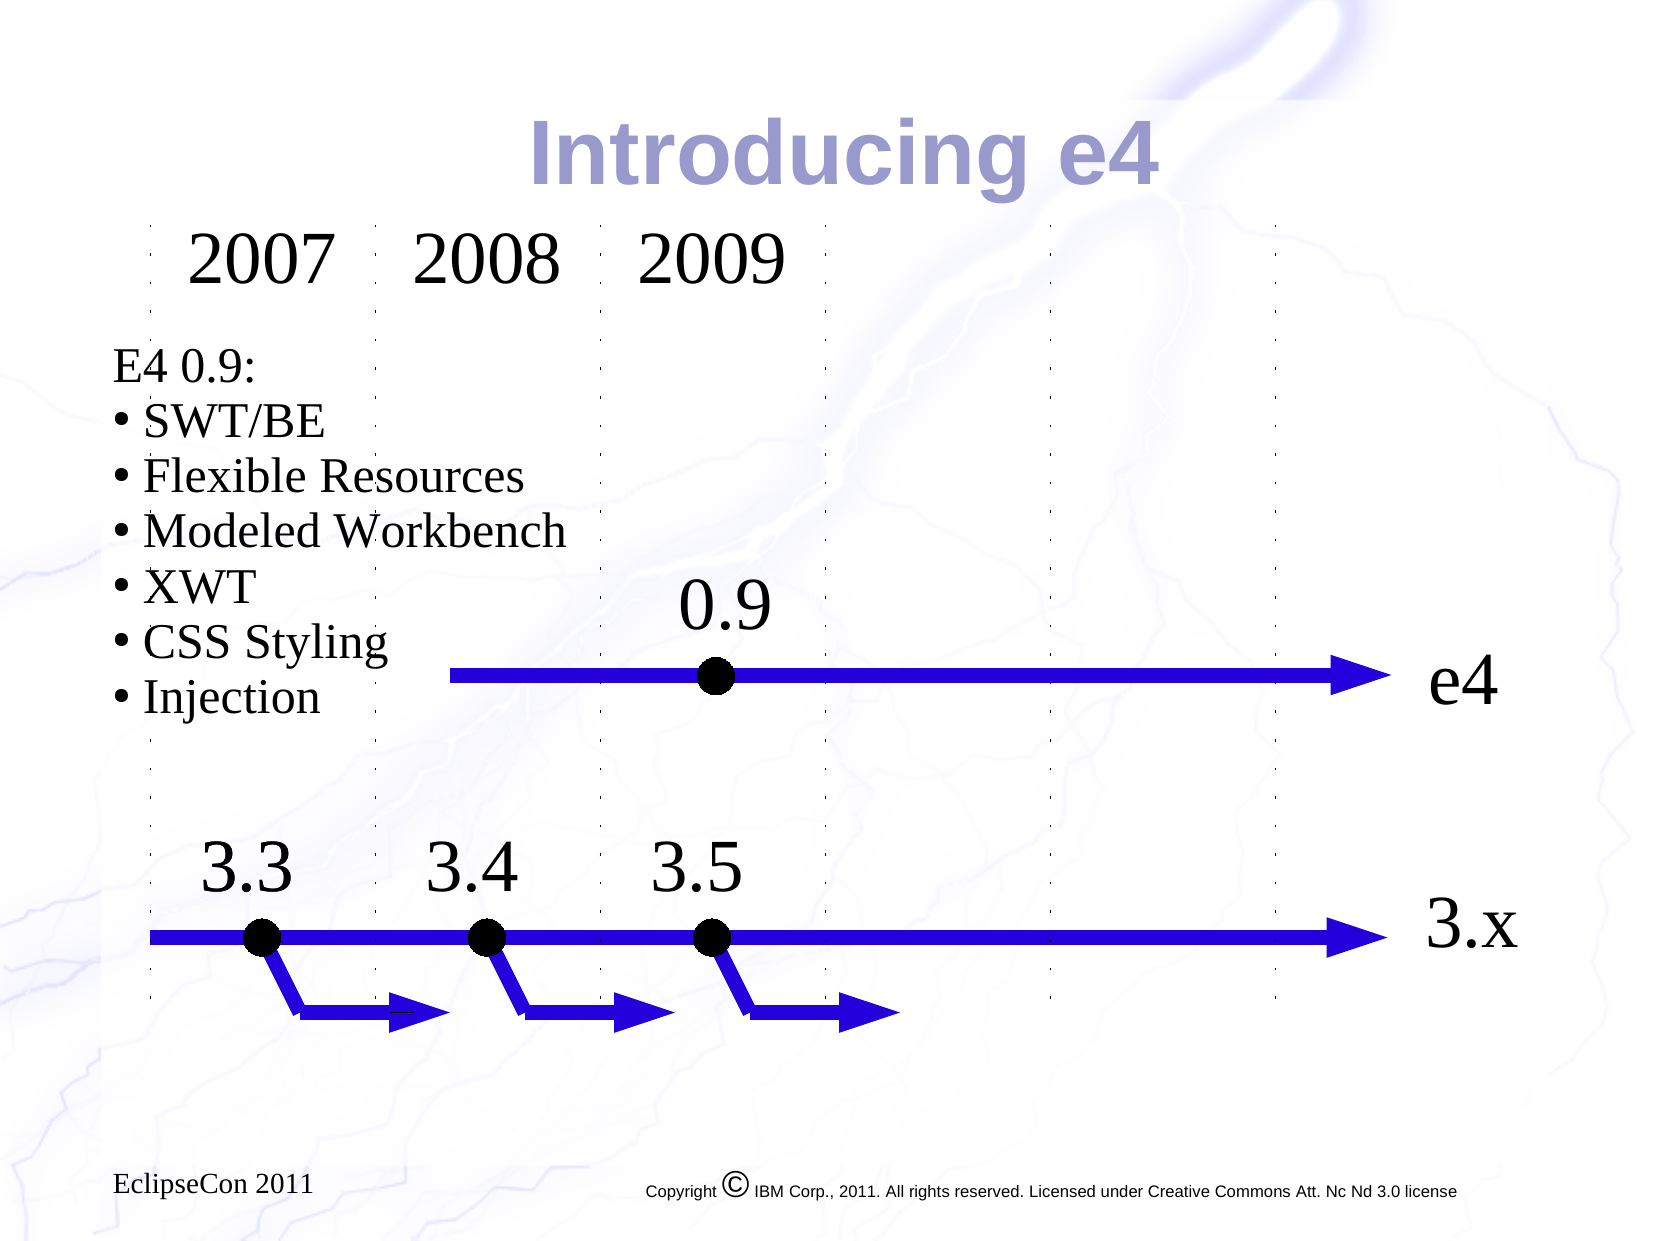

# Introducing e4
2007
2008
2009
E4 0.9:
 SWT/BE
 Flexible Resources
 Modeled Workbench
 XWT
 CSS Styling
 Injection
0.9
e4
3.3
3.4
3.5
3.3
3.x